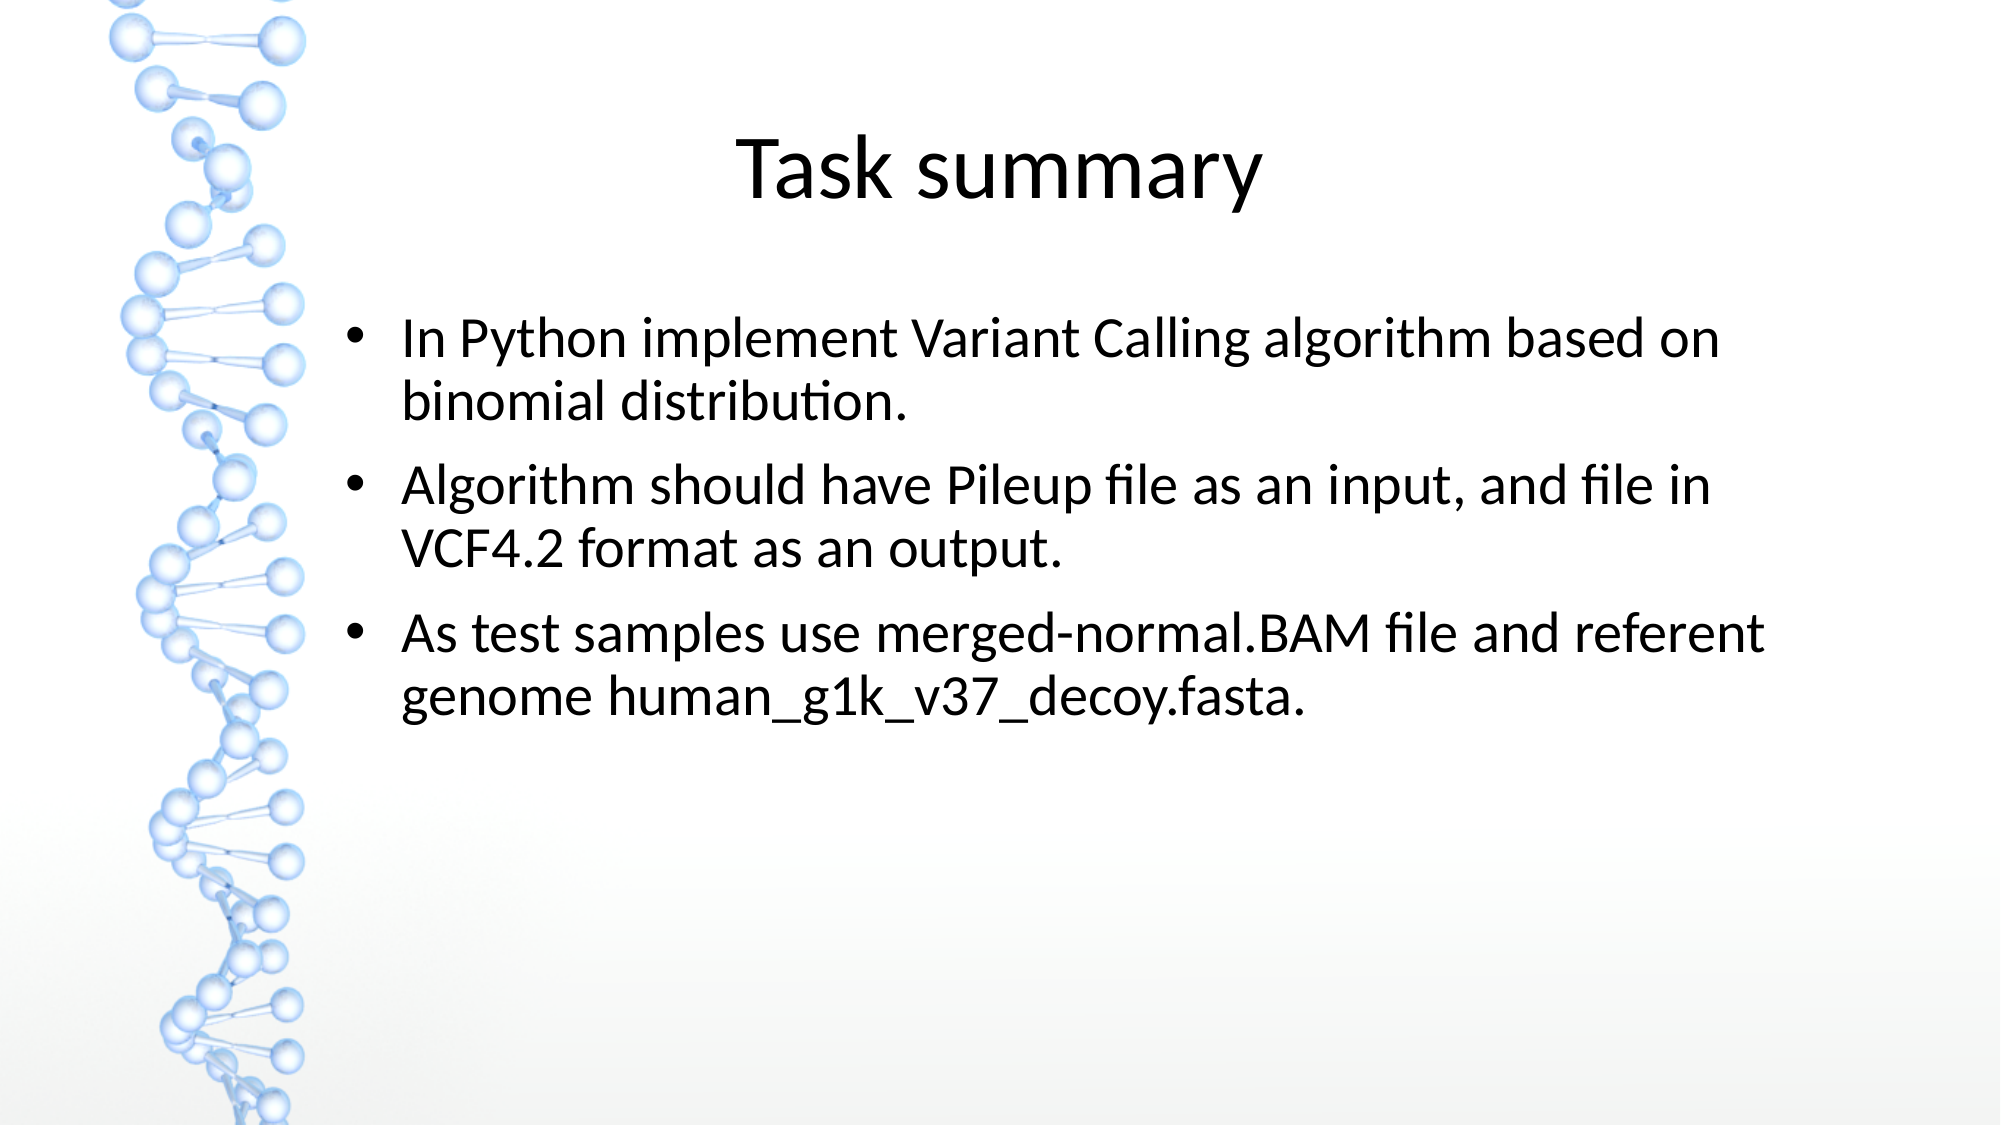

# Task summary
In Python implement Variant Calling algorithm based on binomial distribution.
Algorithm should have Pileup file as an input, and file in VCF4.2 format as an output.
As test samples use merged-normal.BAM file and referent genome human_g1k_v37_decoy.fasta.